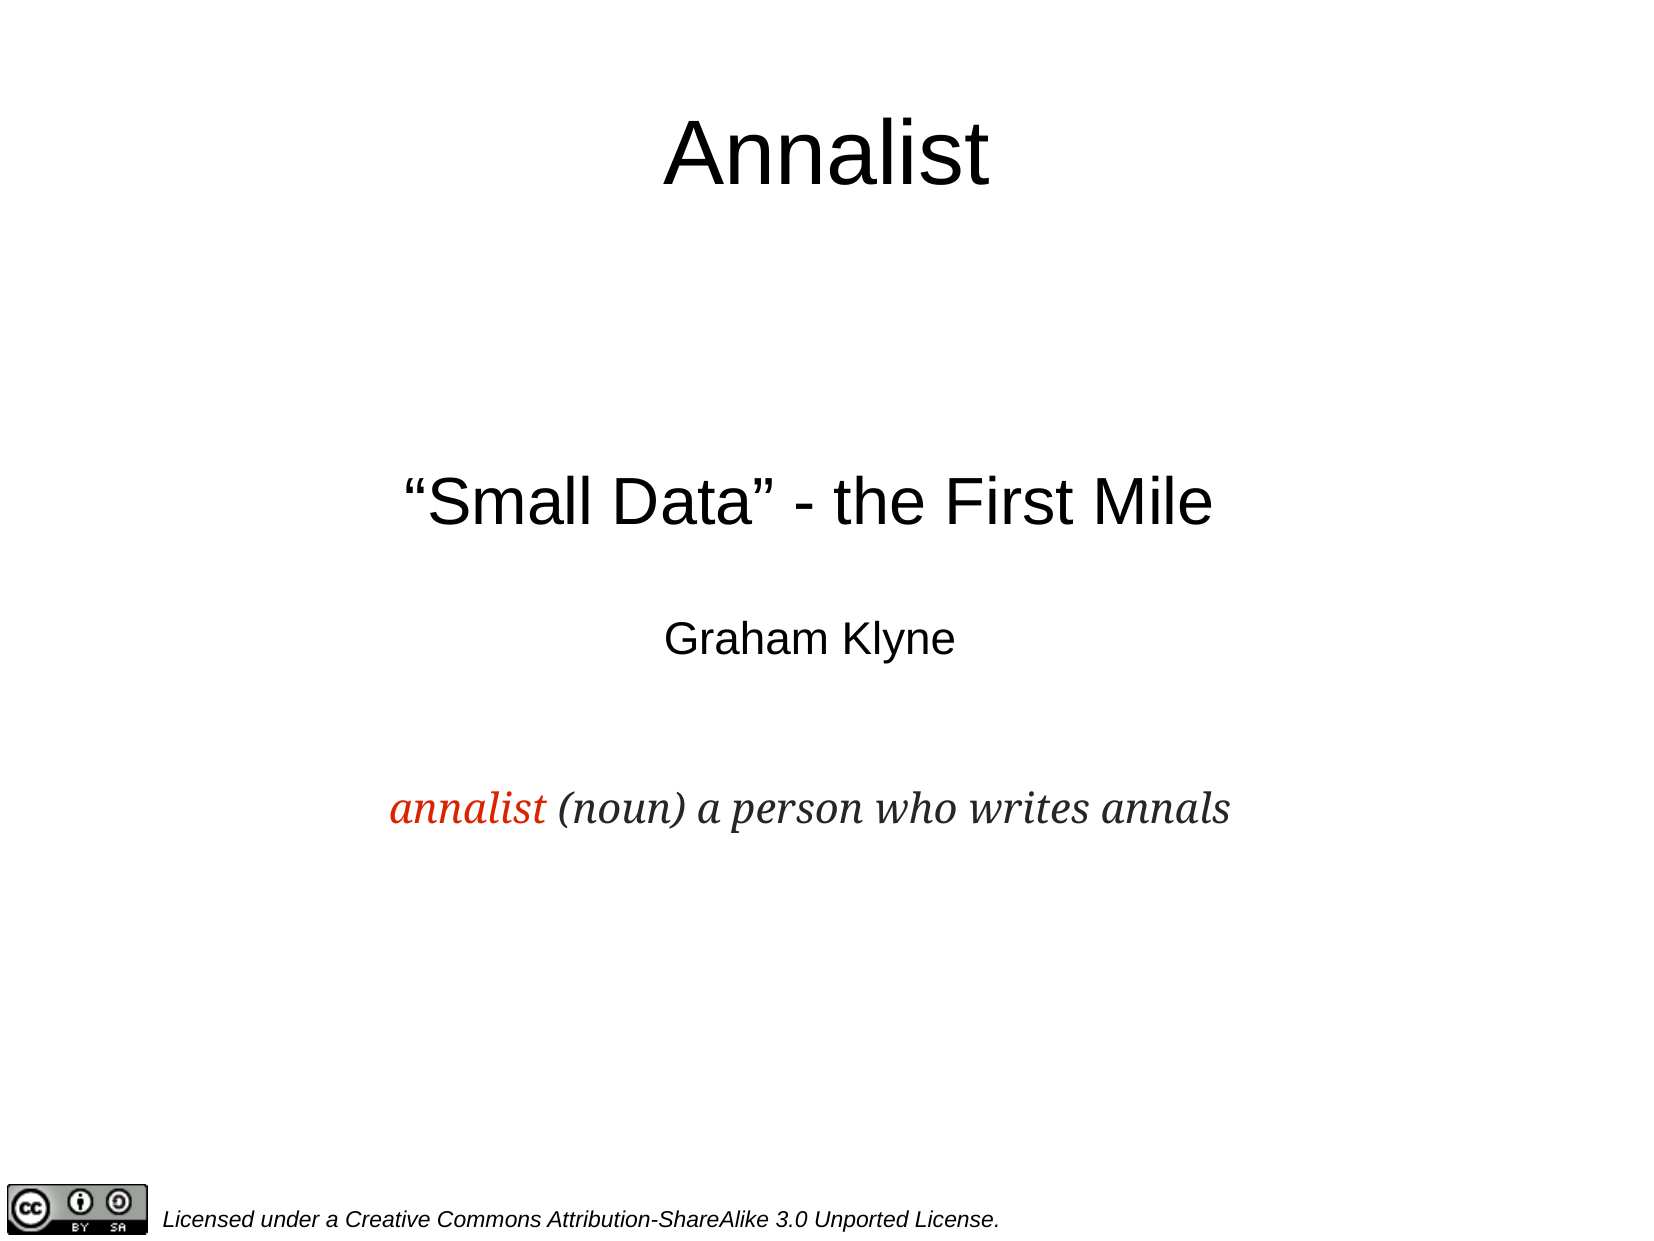

# Annalist
“Small Data” - the First Mile
Graham Klyne
annalist (noun) a person who writes annals